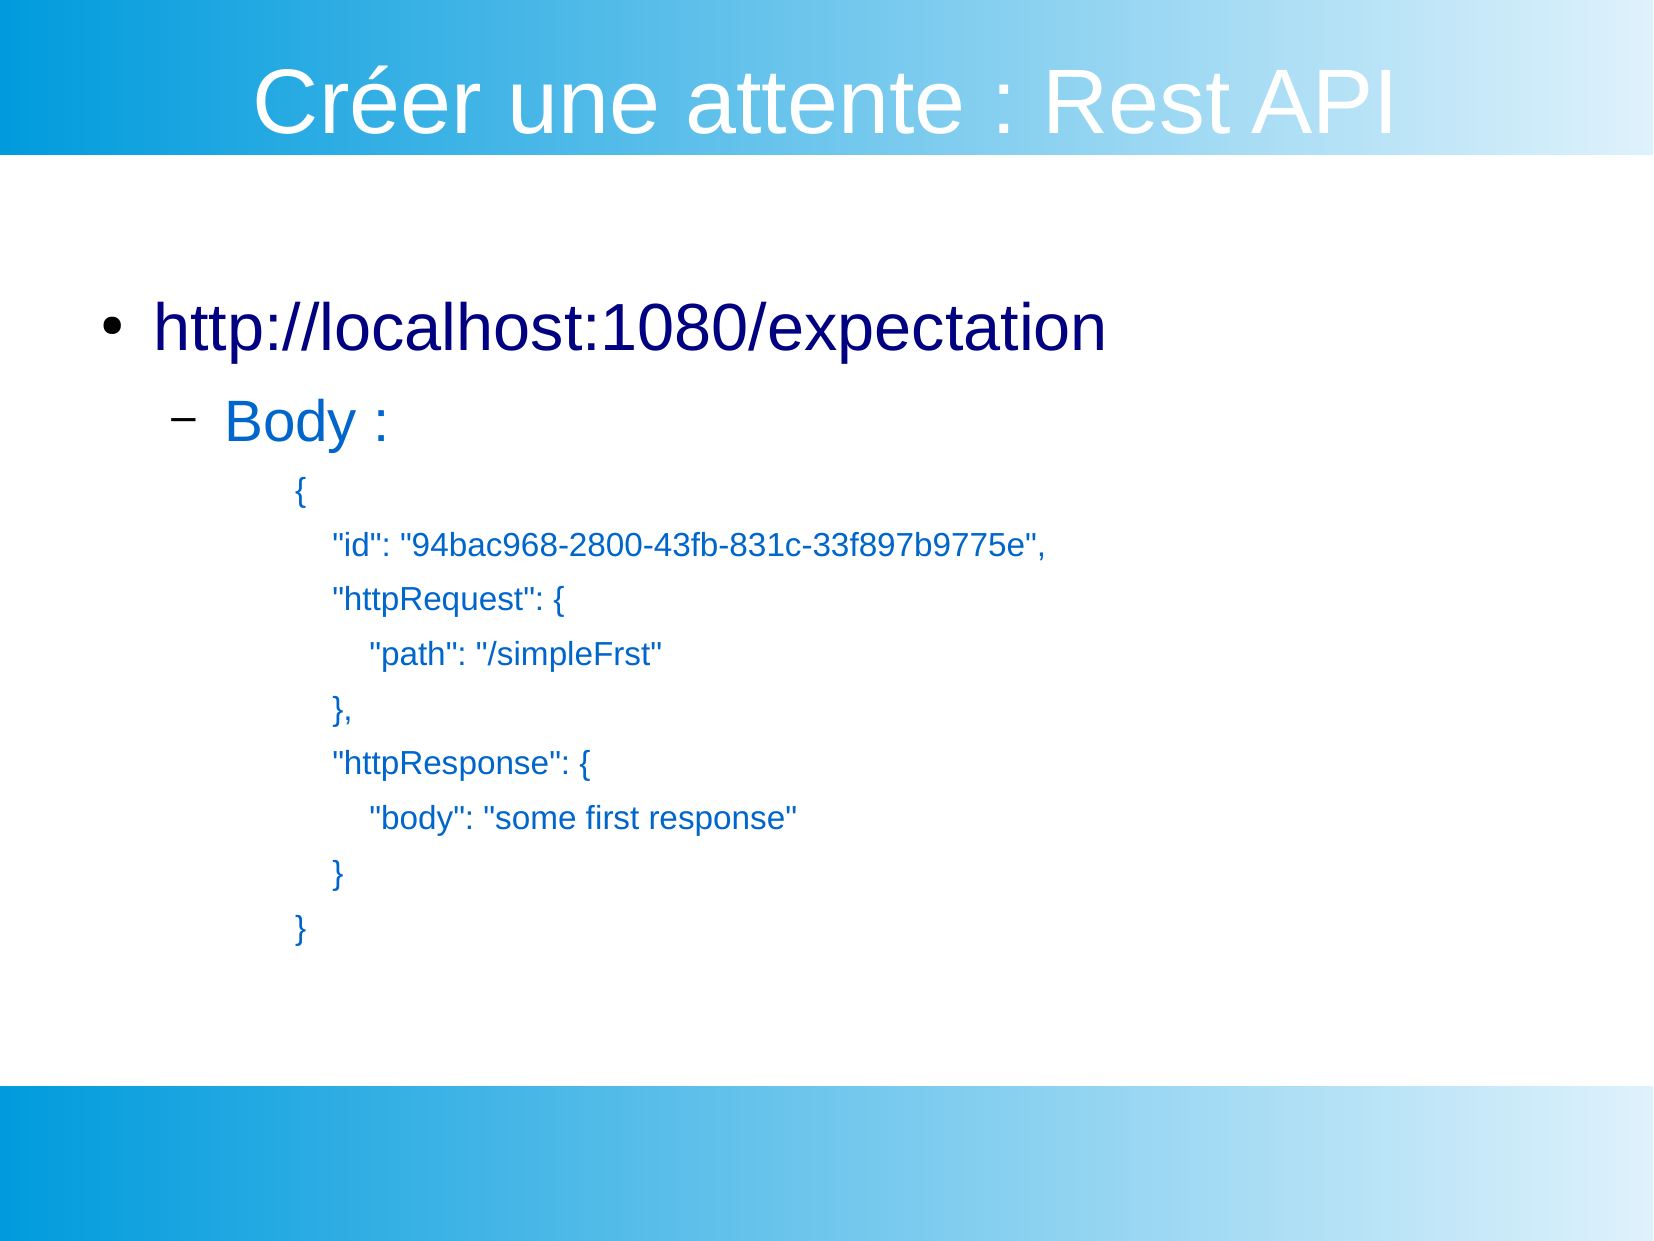

# Créer une attente : Rest API
http://localhost:1080/expectation
Body :
{
 "id": "94bac968-2800-43fb-831c-33f897b9775e",
 "httpRequest": {
 "path": "/simpleFrst"
 },
 "httpResponse": {
 "body": "some first response"
 }
}